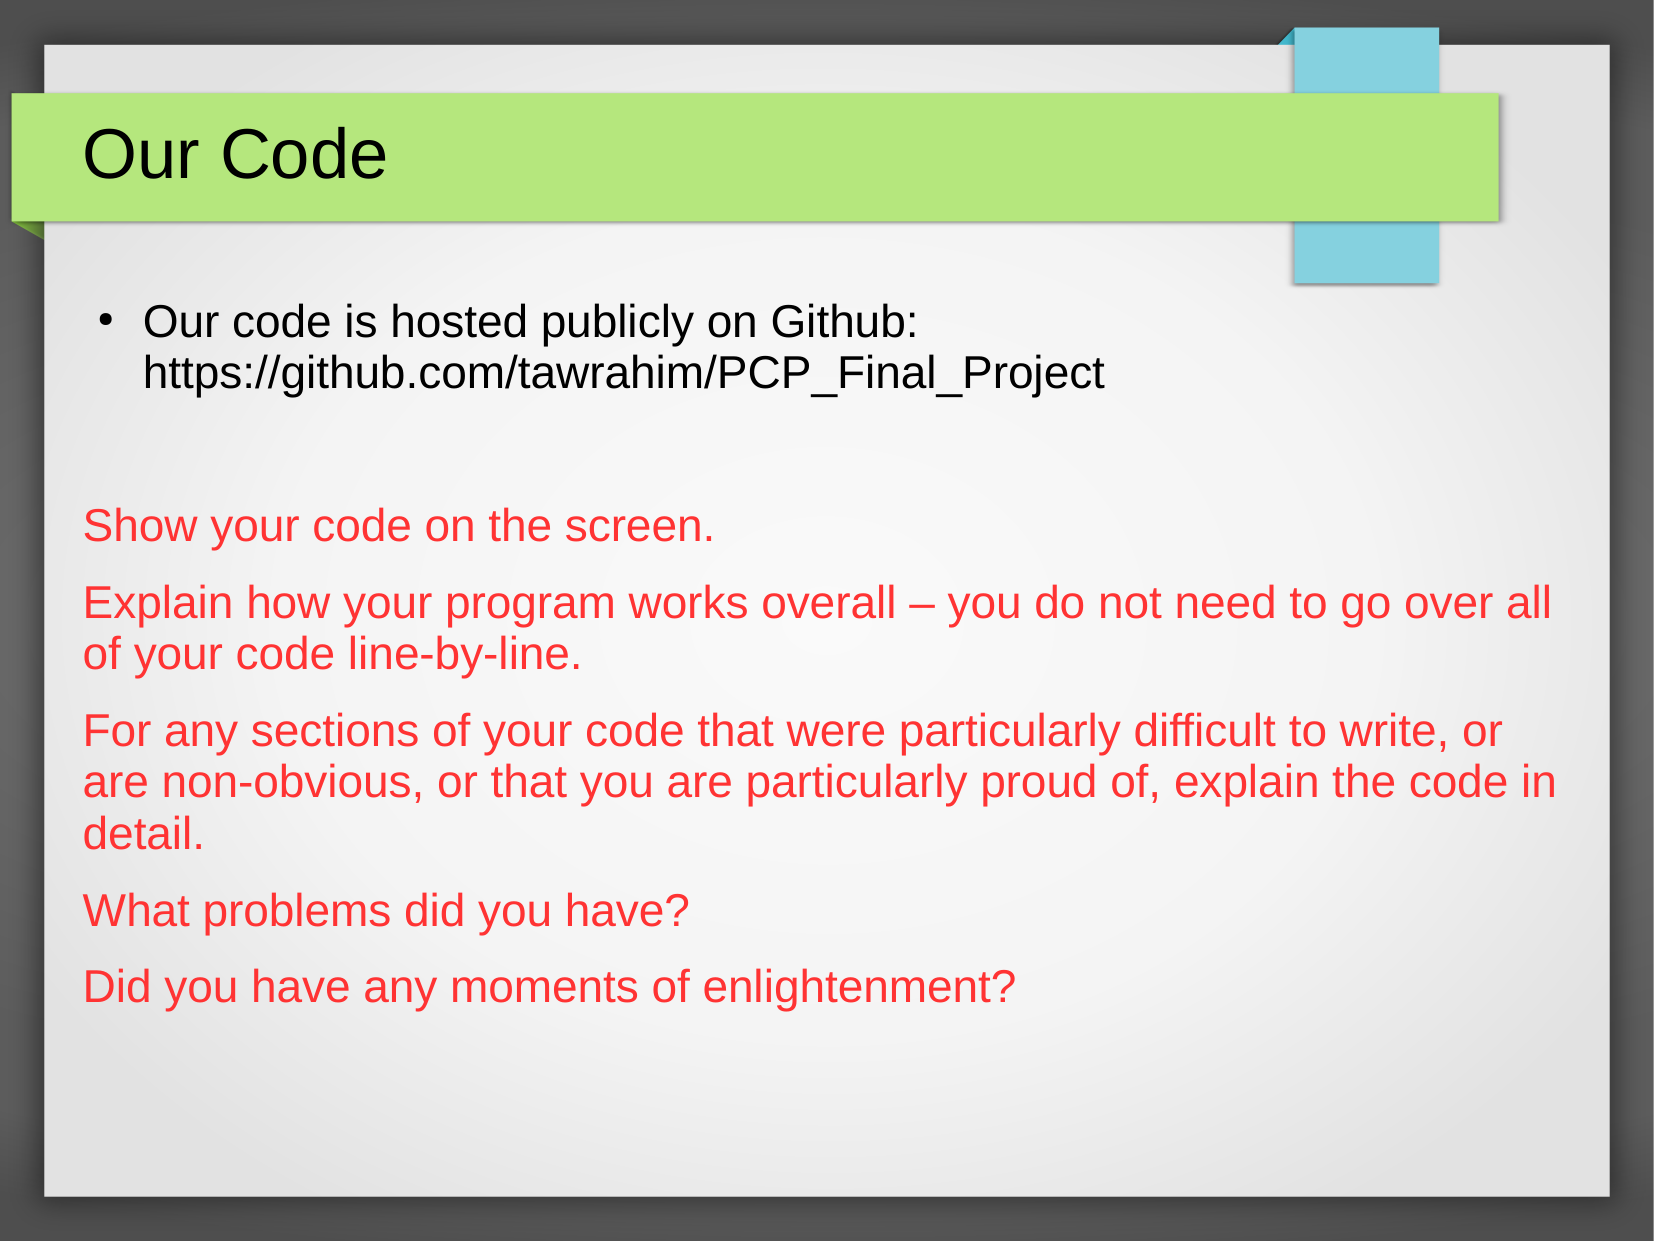

# Our Code
Our code is hosted publicly on Github: https://github.com/tawrahim/PCP_Final_Project
Show your code on the screen.
Explain how your program works overall – you do not need to go over all of your code line-by-line.
For any sections of your code that were particularly difficult to write, or are non-obvious, or that you are particularly proud of, explain the code in detail.
What problems did you have?
Did you have any moments of enlightenment?